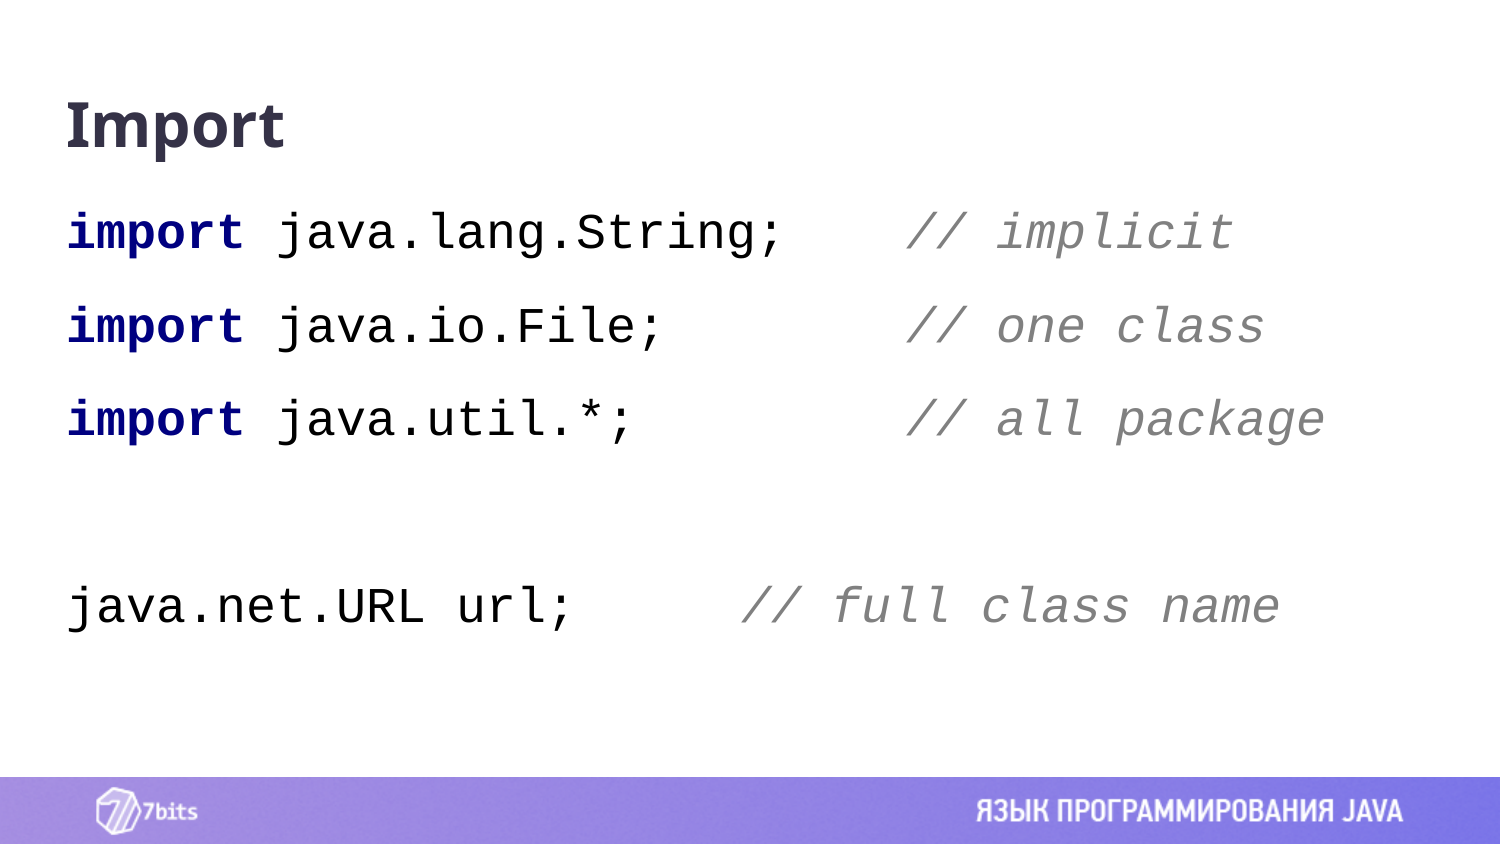

# Import
import java.lang.String; // implicit
import java.io.File; // one class
import java.util.*; // all package
java.net.URL url; 	// full class name